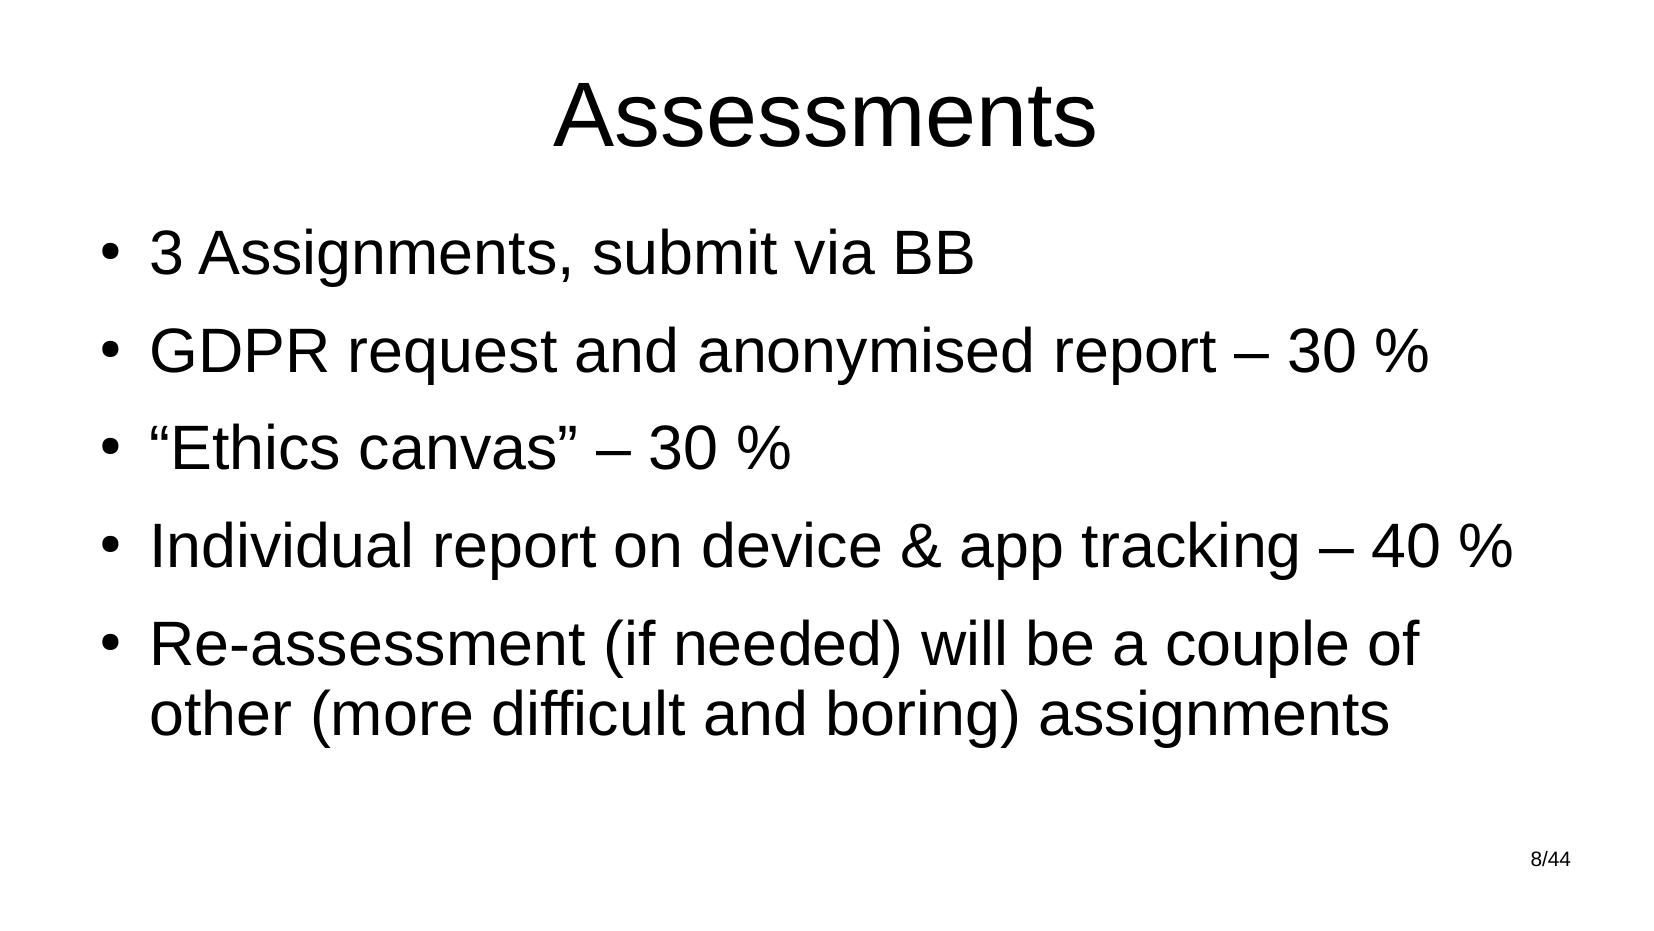

# Assessments
3 Assignments, submit via BB
GDPR request and anonymised report – 30 %
“Ethics canvas” – 30 %
Individual report on device & app tracking – 40 %
Re-assessment (if needed) will be a couple of other (more difficult and boring) assignments
8